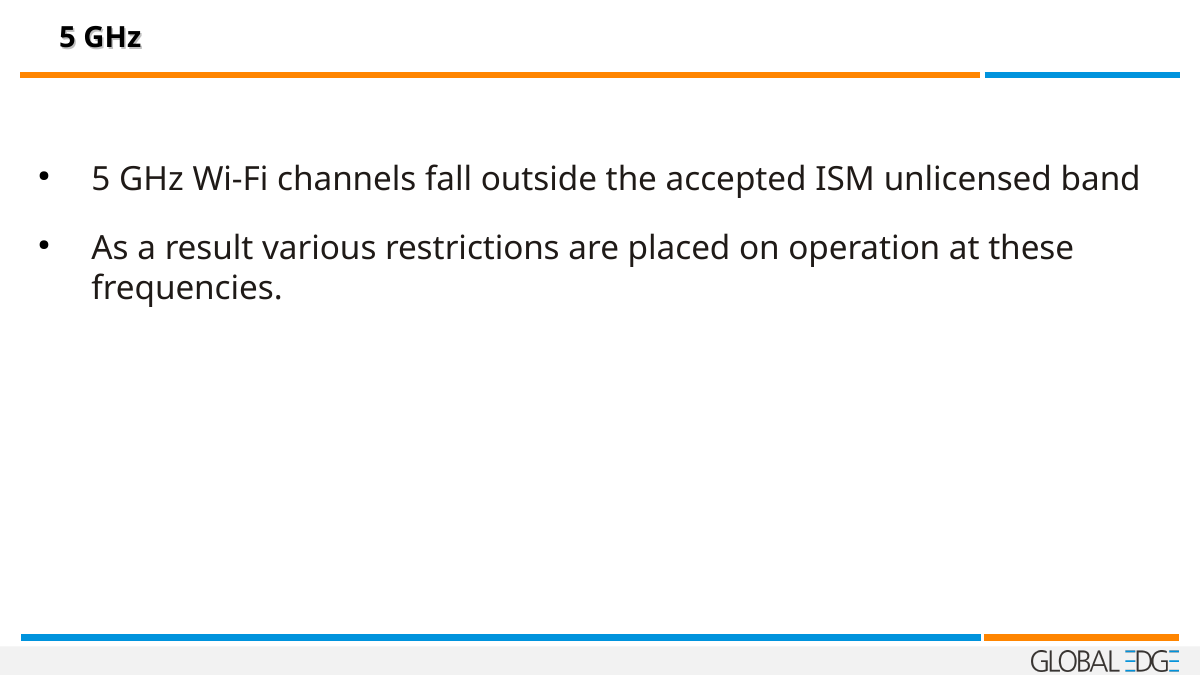

# 5 GHz
5 GHz Wi-Fi channels fall outside the accepted ISM unlicensed band
As a result various restrictions are placed on operation at these frequencies.